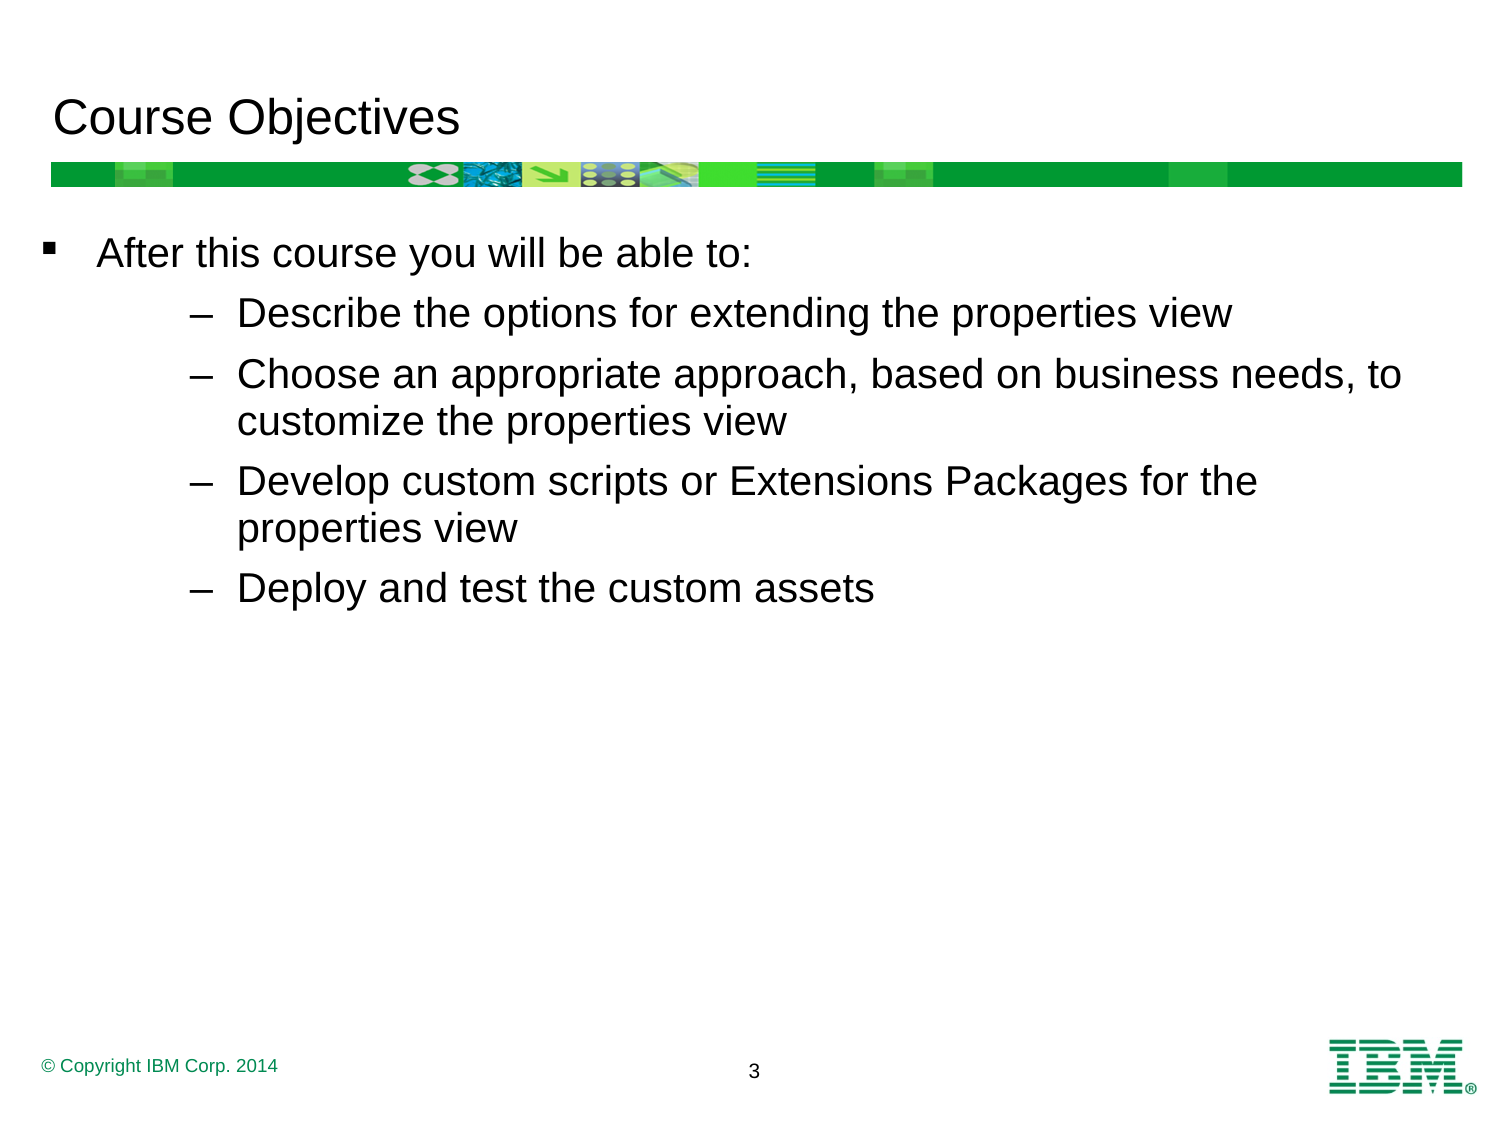

# Course Objectives
After this course you will be able to:
Describe the options for extending the properties view
Choose an appropriate approach, based on business needs, to customize the properties view
Develop custom scripts or Extensions Packages for the properties view
Deploy and test the custom assets
3